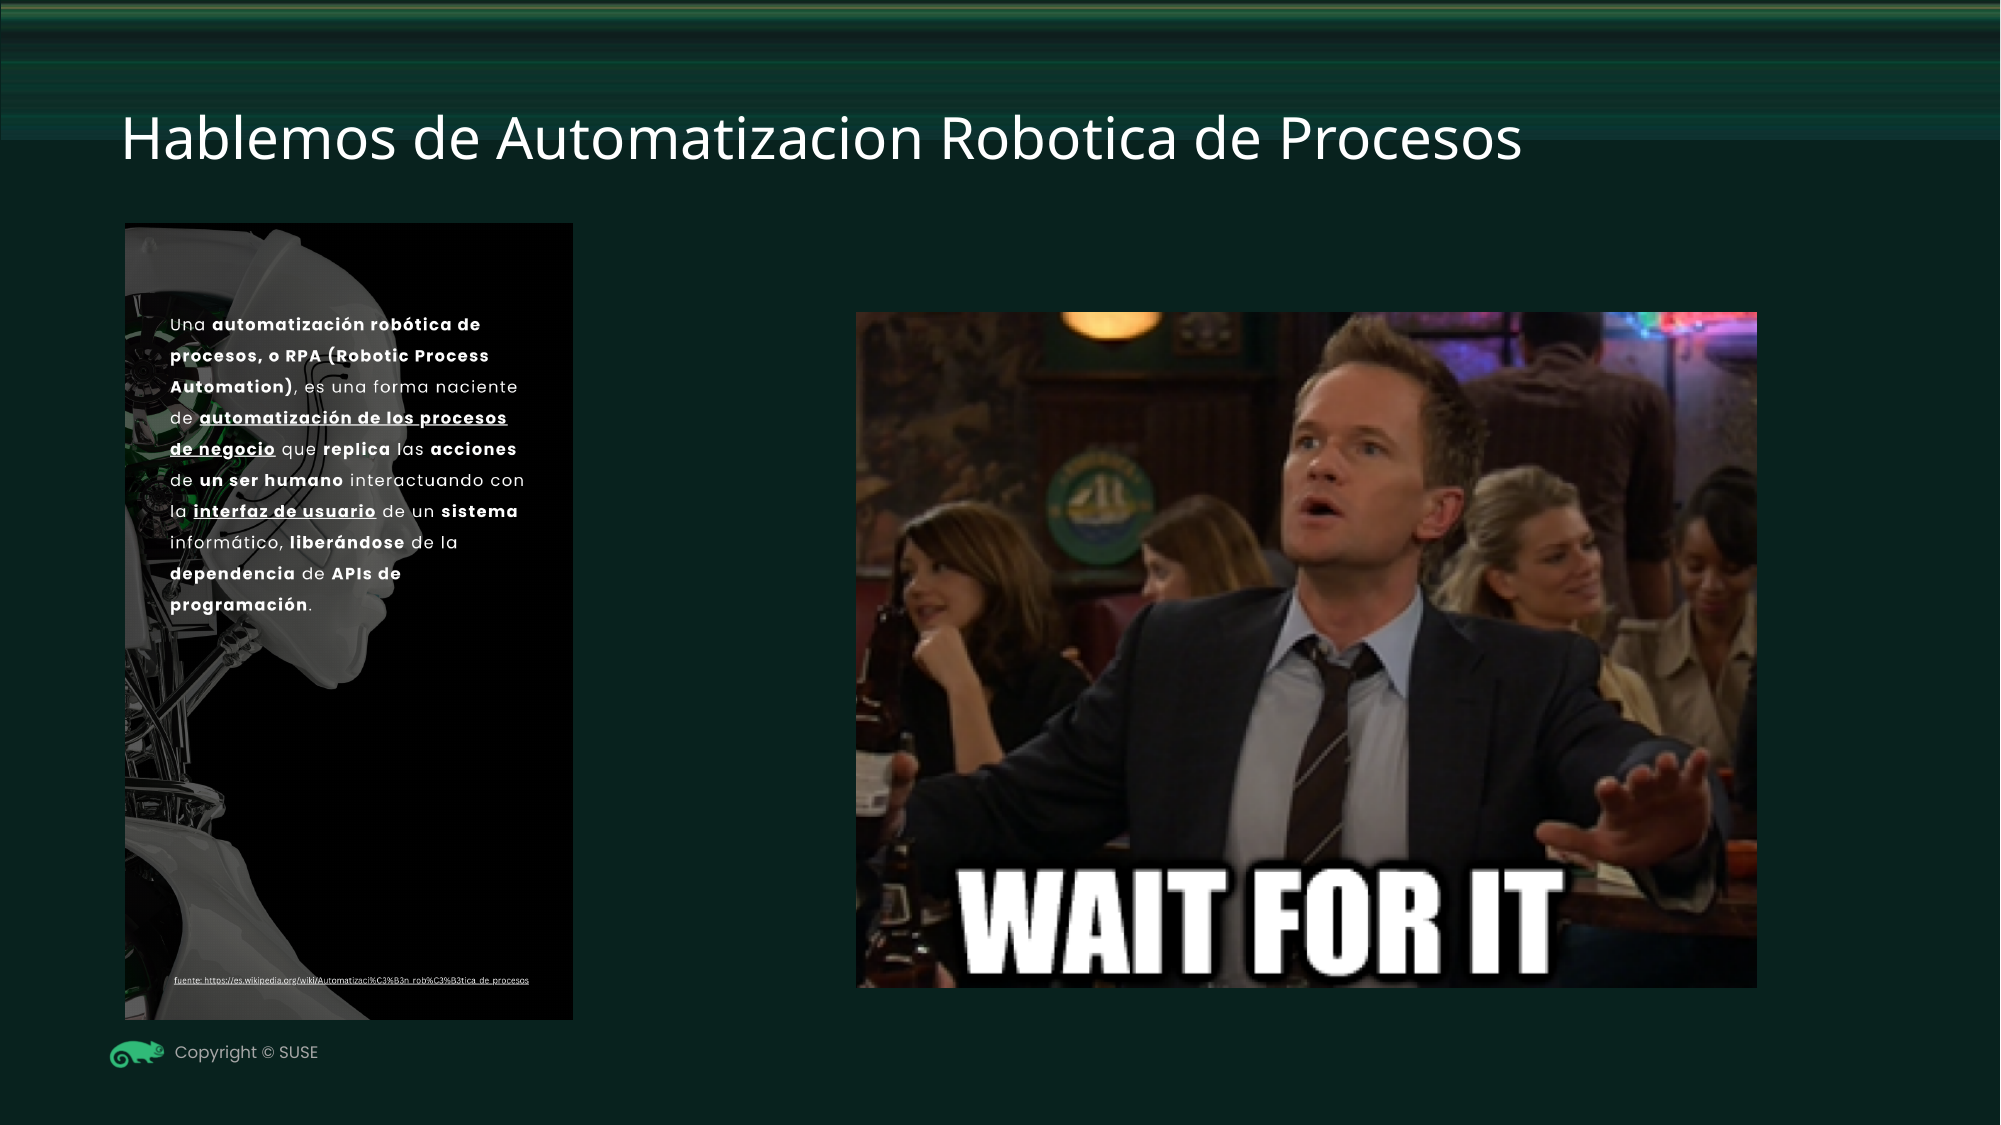

# Hablemos de Automatizacion Robotica de Procesos